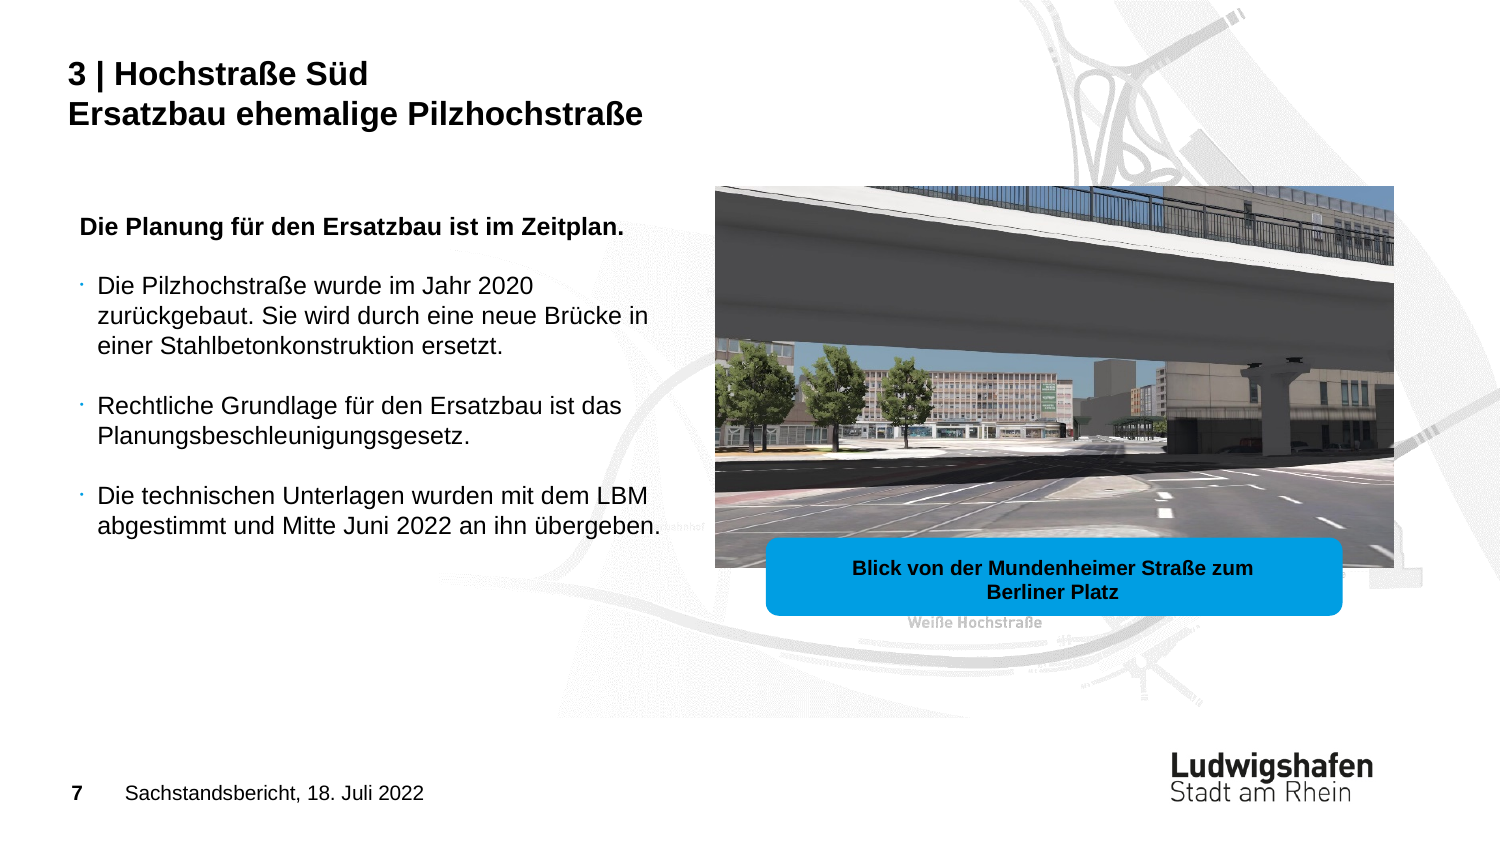

3 | Hochstraße Süd
Ersatzbau ehemalige Pilzhochstraße
Die Planung für den Ersatzbau ist im Zeitplan.
Die Pilzhochstraße wurde im Jahr 2020 zurückgebaut. Sie wird durch eine neue Brücke in einer Stahlbetonkonstruktion ersetzt.
Rechtliche Grundlage für den Ersatzbau ist das Planungsbeschleunigungsgesetz.
Die technischen Unterlagen wurden mit dem LBM abgestimmt und Mitte Juni 2022 an ihn übergeben.
Blick von der Mundenheimer Straße zum Berliner Platz